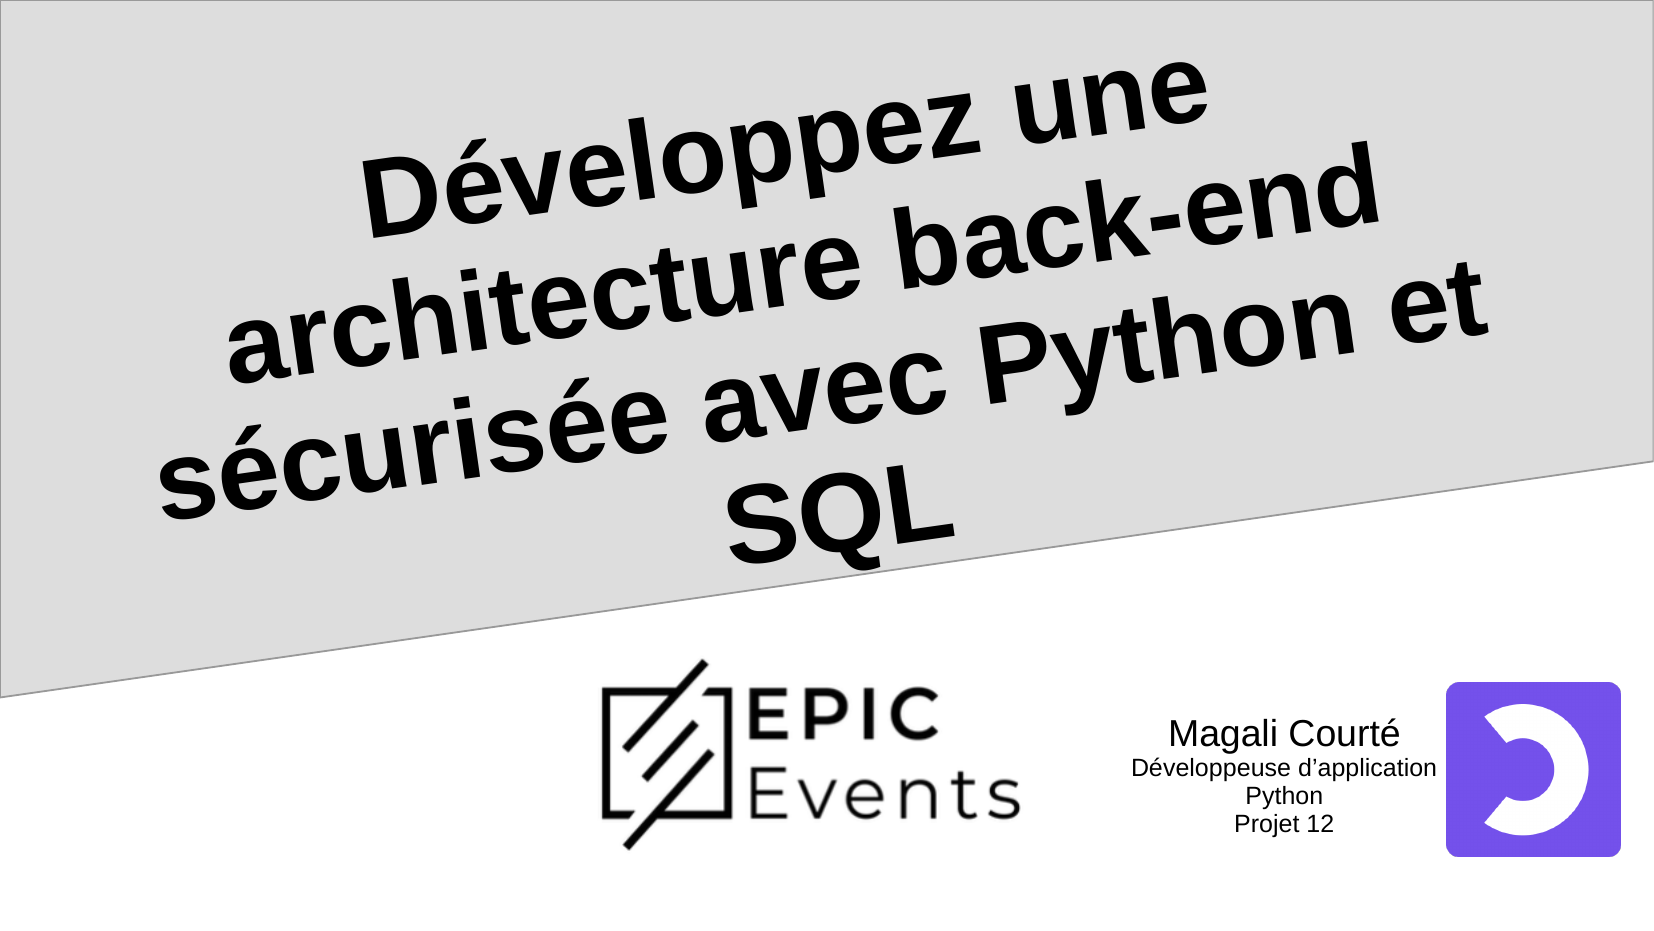

# Développez une architecture back-end sécurisée avec Python et SQL
Magali Courté
Développeuse d’application Python
Projet 12